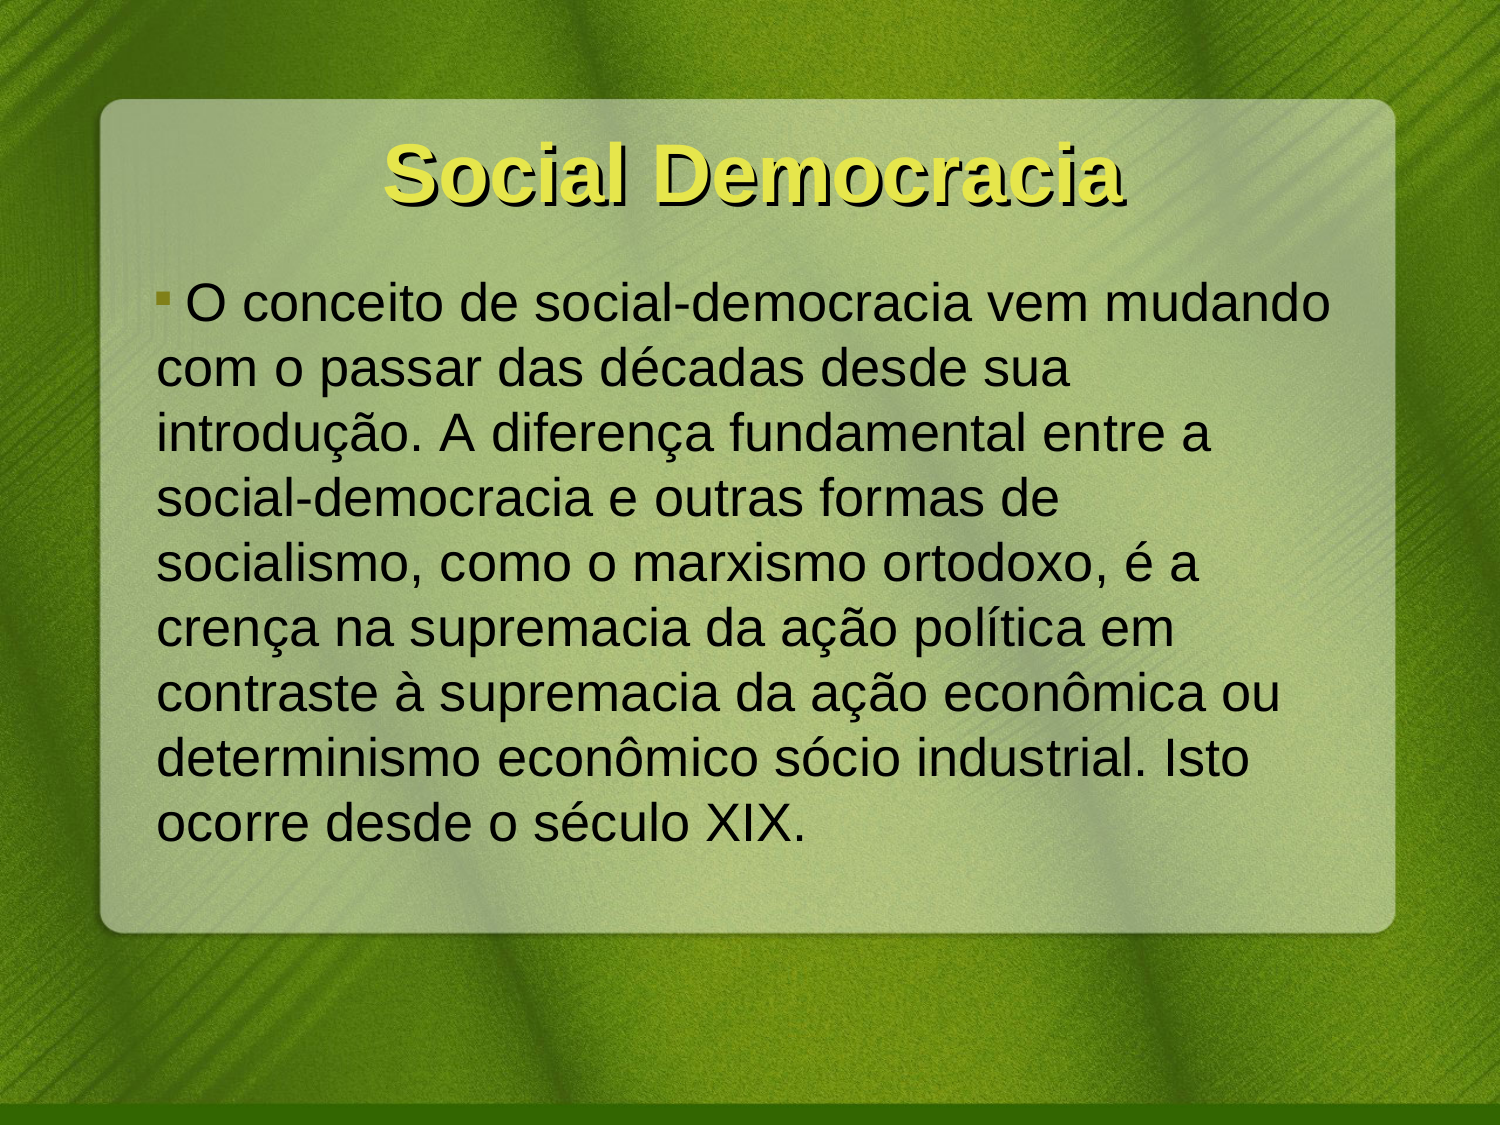

Social Democracia
 O conceito de social-democracia vem mudando com o passar das décadas desde sua introdução. A diferença fundamental entre a social-democracia e outras formas de socialismo, como o marxismo ortodoxo, é a crença na supremacia da ação política em contraste à supremacia da ação econômica ou determinismo econômico sócio industrial. Isto ocorre desde o século XIX.